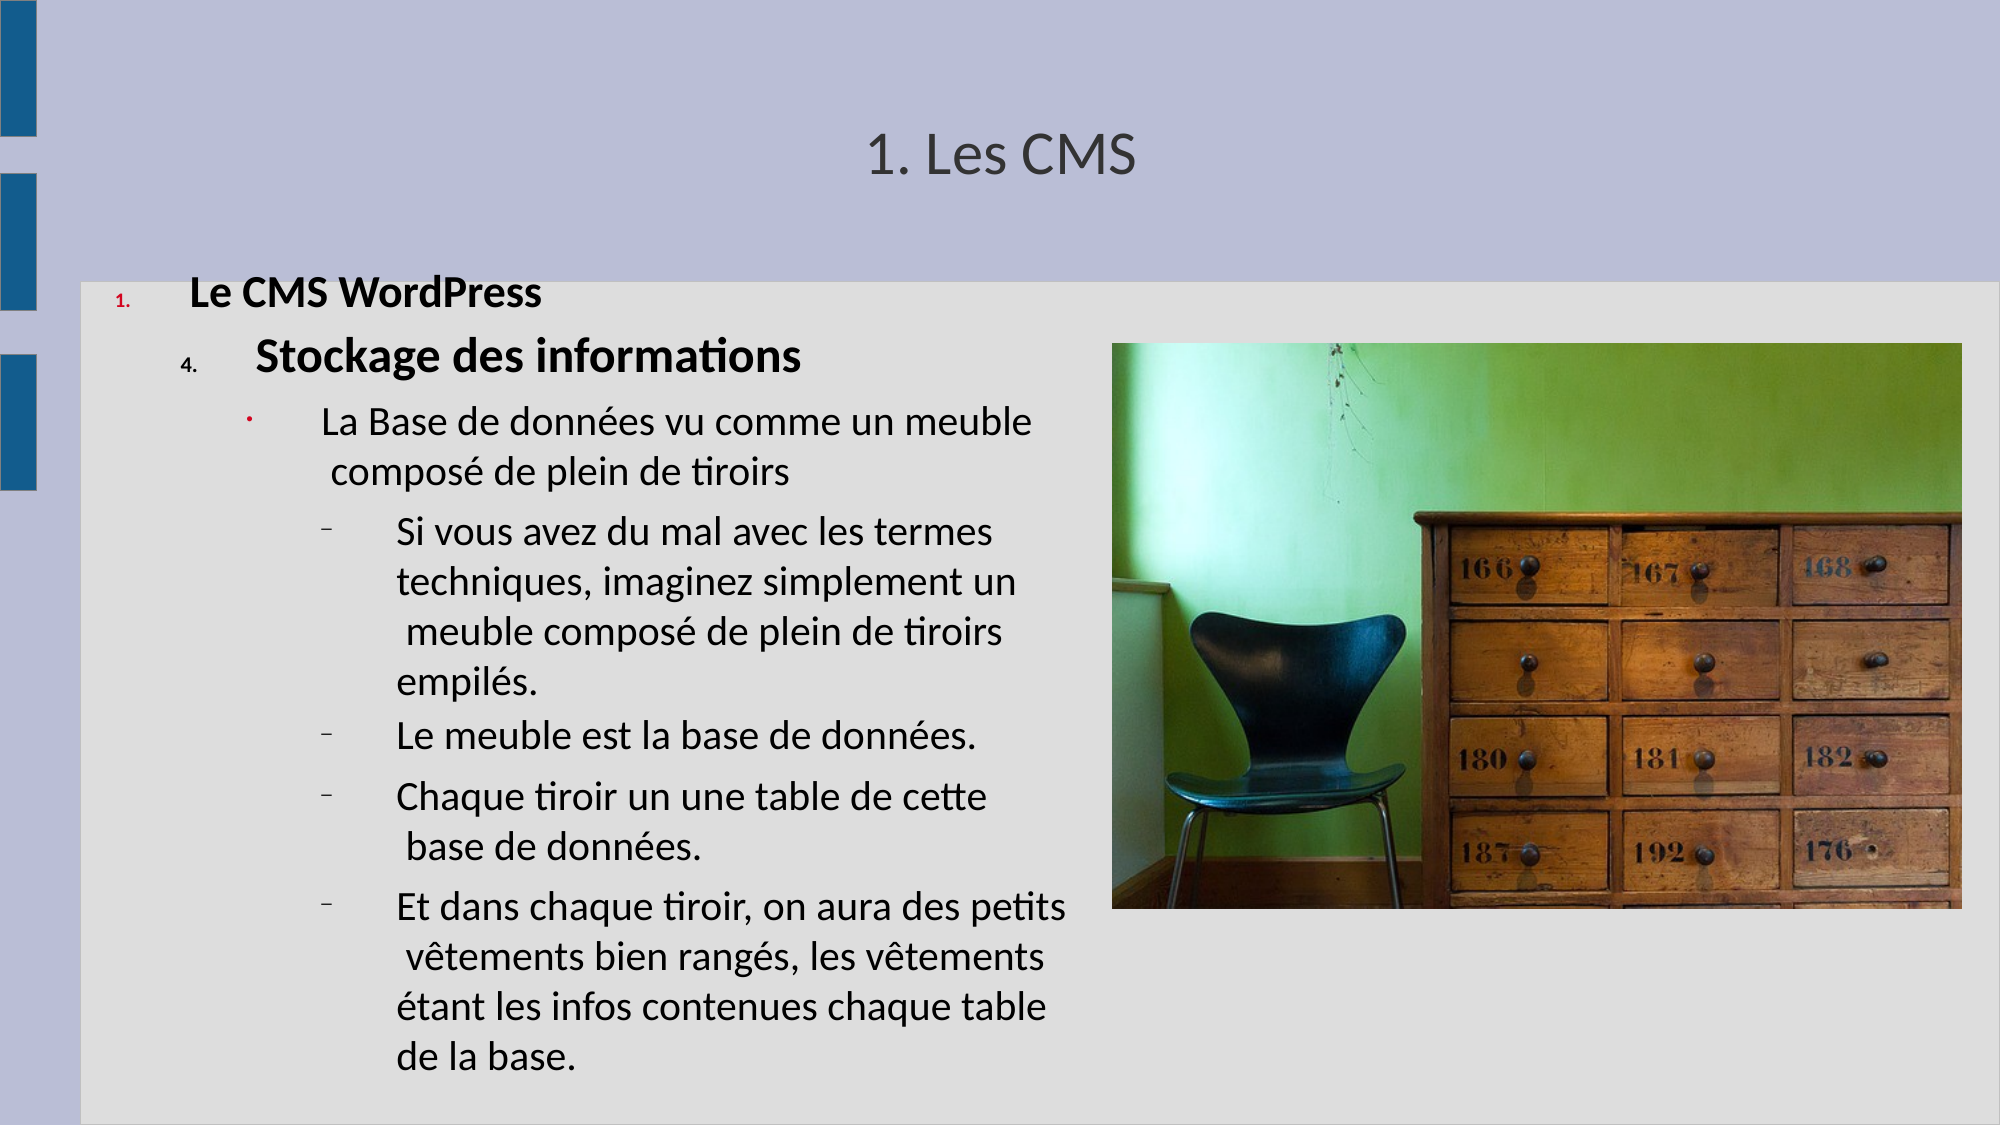

# 1. Les CMS
Le CMS WordPress
Stockage des informations
La Base de données vu comme un meuble composé de plein de tiroirs
Si vous avez du mal avec les termes techniques, imaginez simplement un meuble composé de plein de tiroirs empilés.
Le meuble est la base de données.
Chaque tiroir un une table de cette base de données.
Et dans chaque tiroir, on aura des petits vêtements bien rangés, les vêtements étant les infos contenues chaque table de la base.